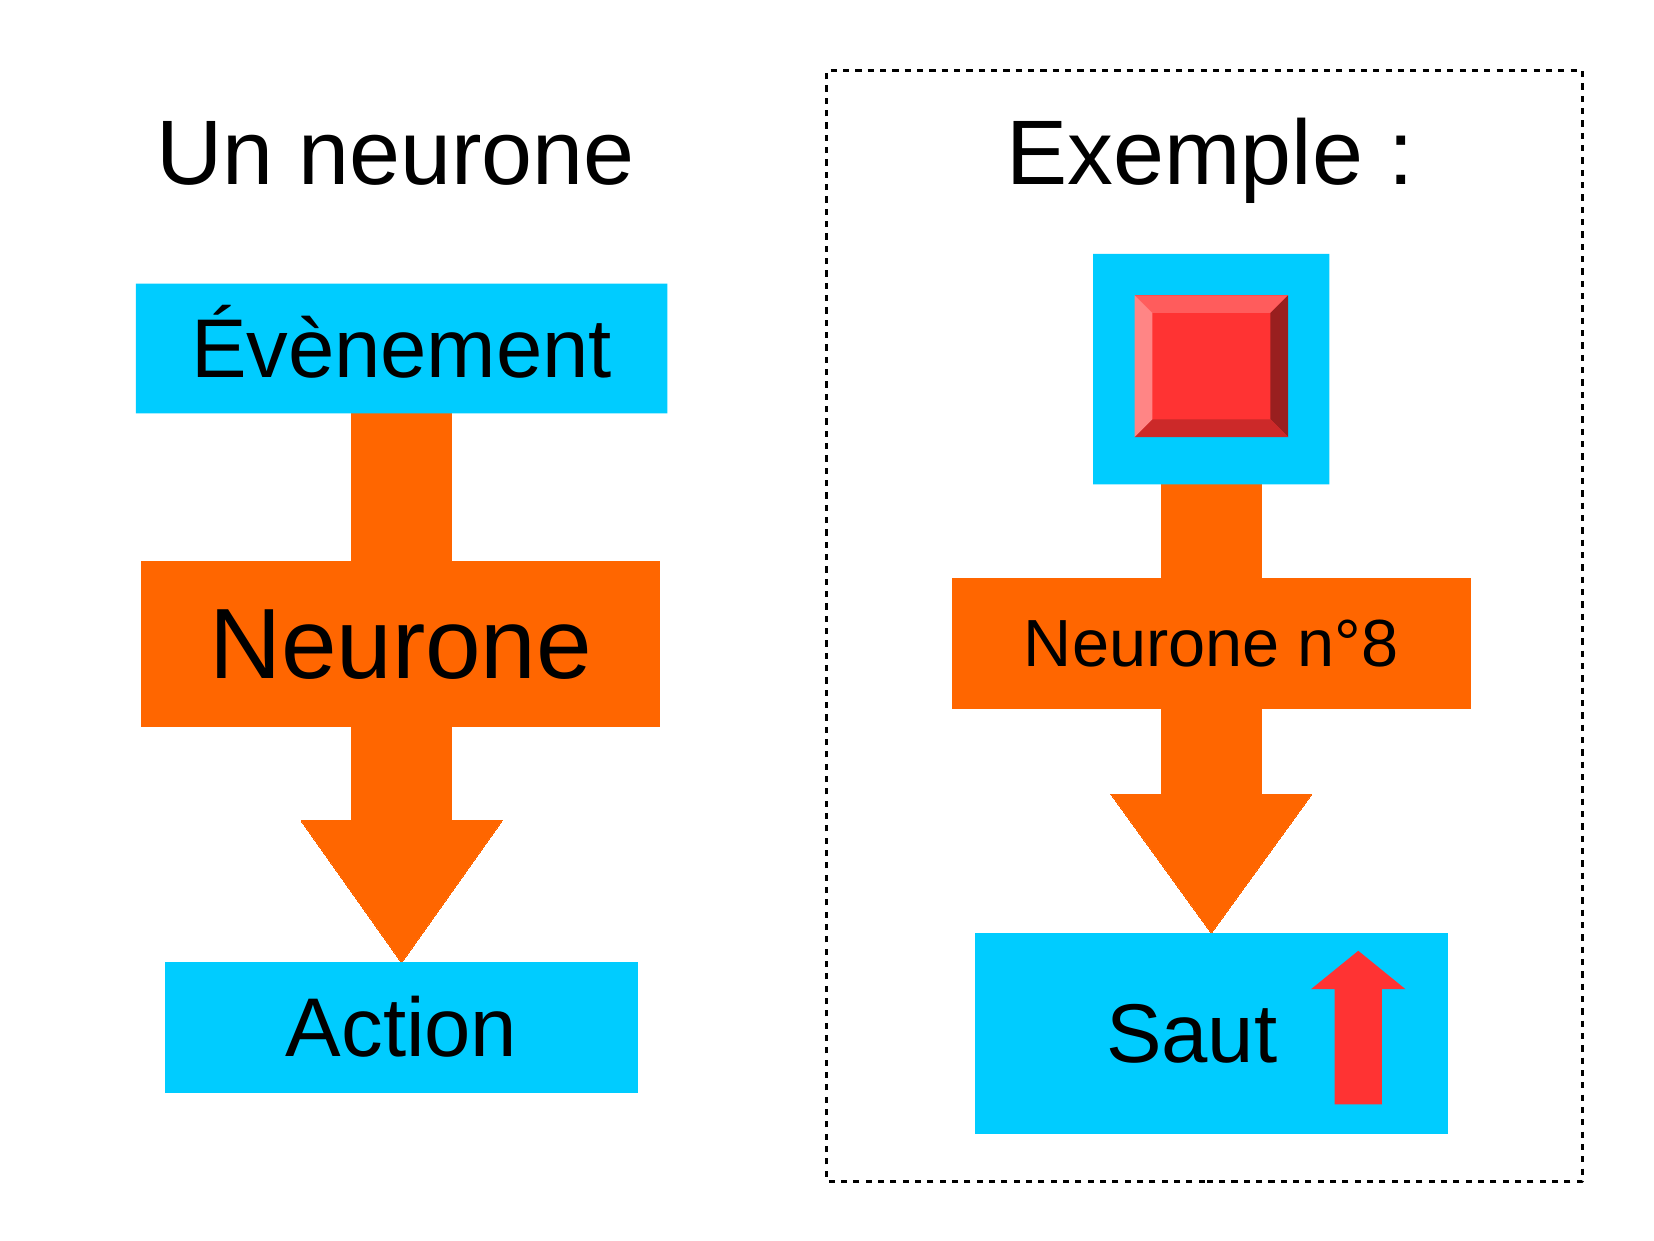

# Un neurone
Exemple :
Évènement
Neurone
Neurone n°8
 Saut
Action